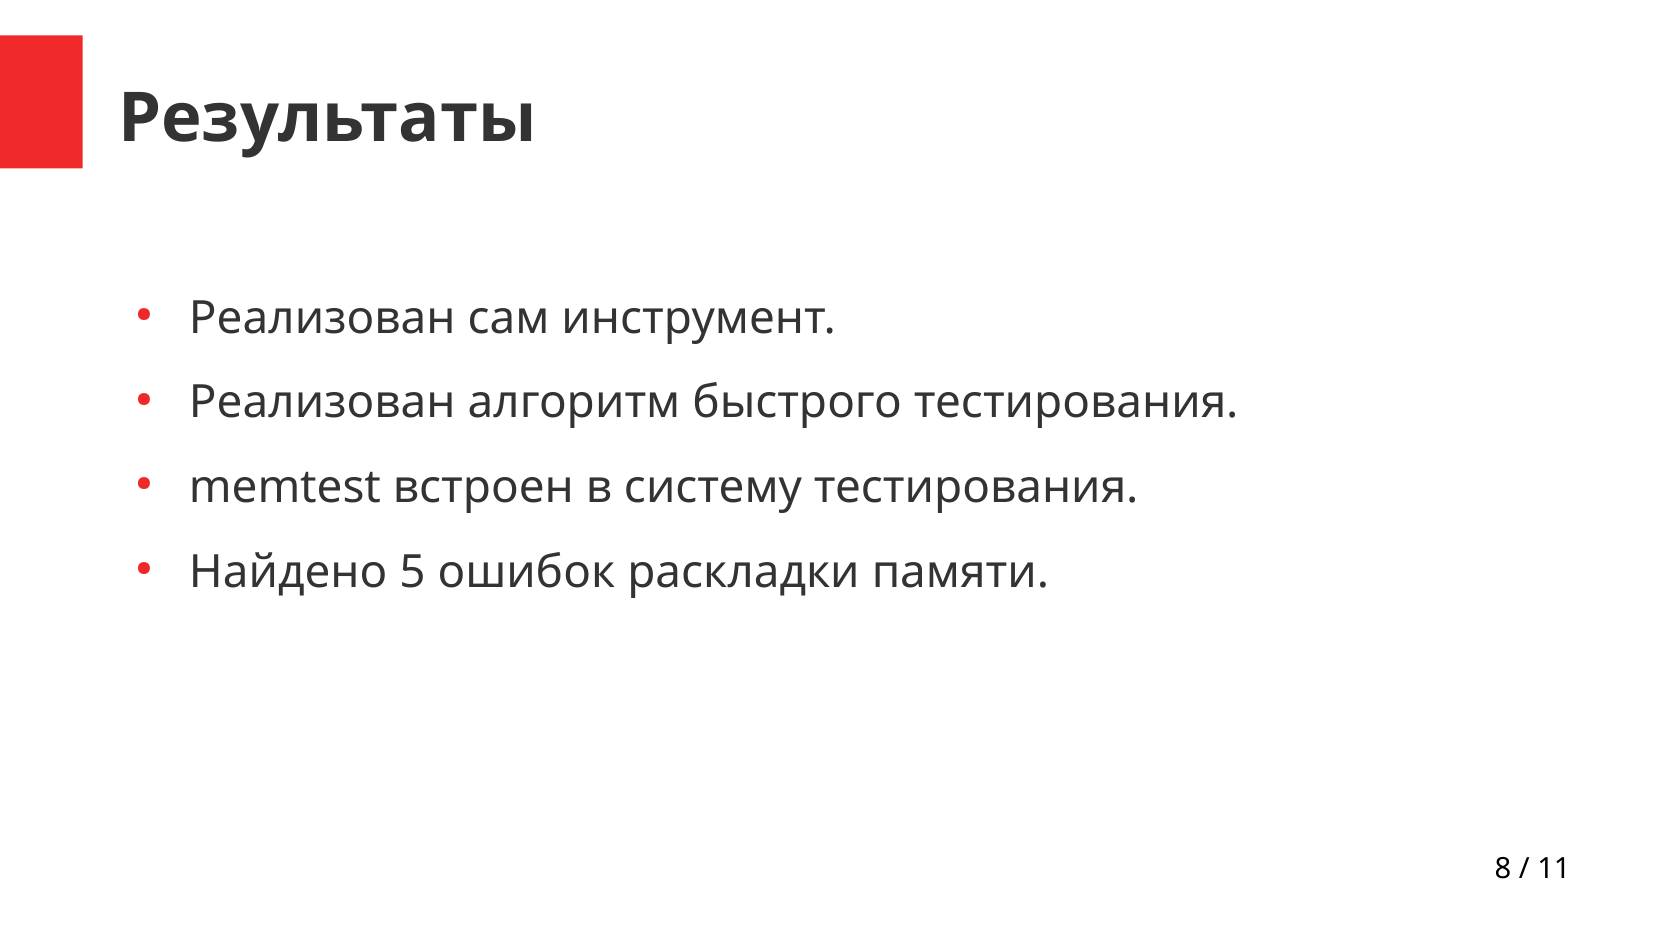

# Результаты
Реализован сам инструмент.
Реализован алгоритм быстрого тестирования.
memtest встроен в систему тестирования.
Найдено 5 ошибок раскладки памяти.
8